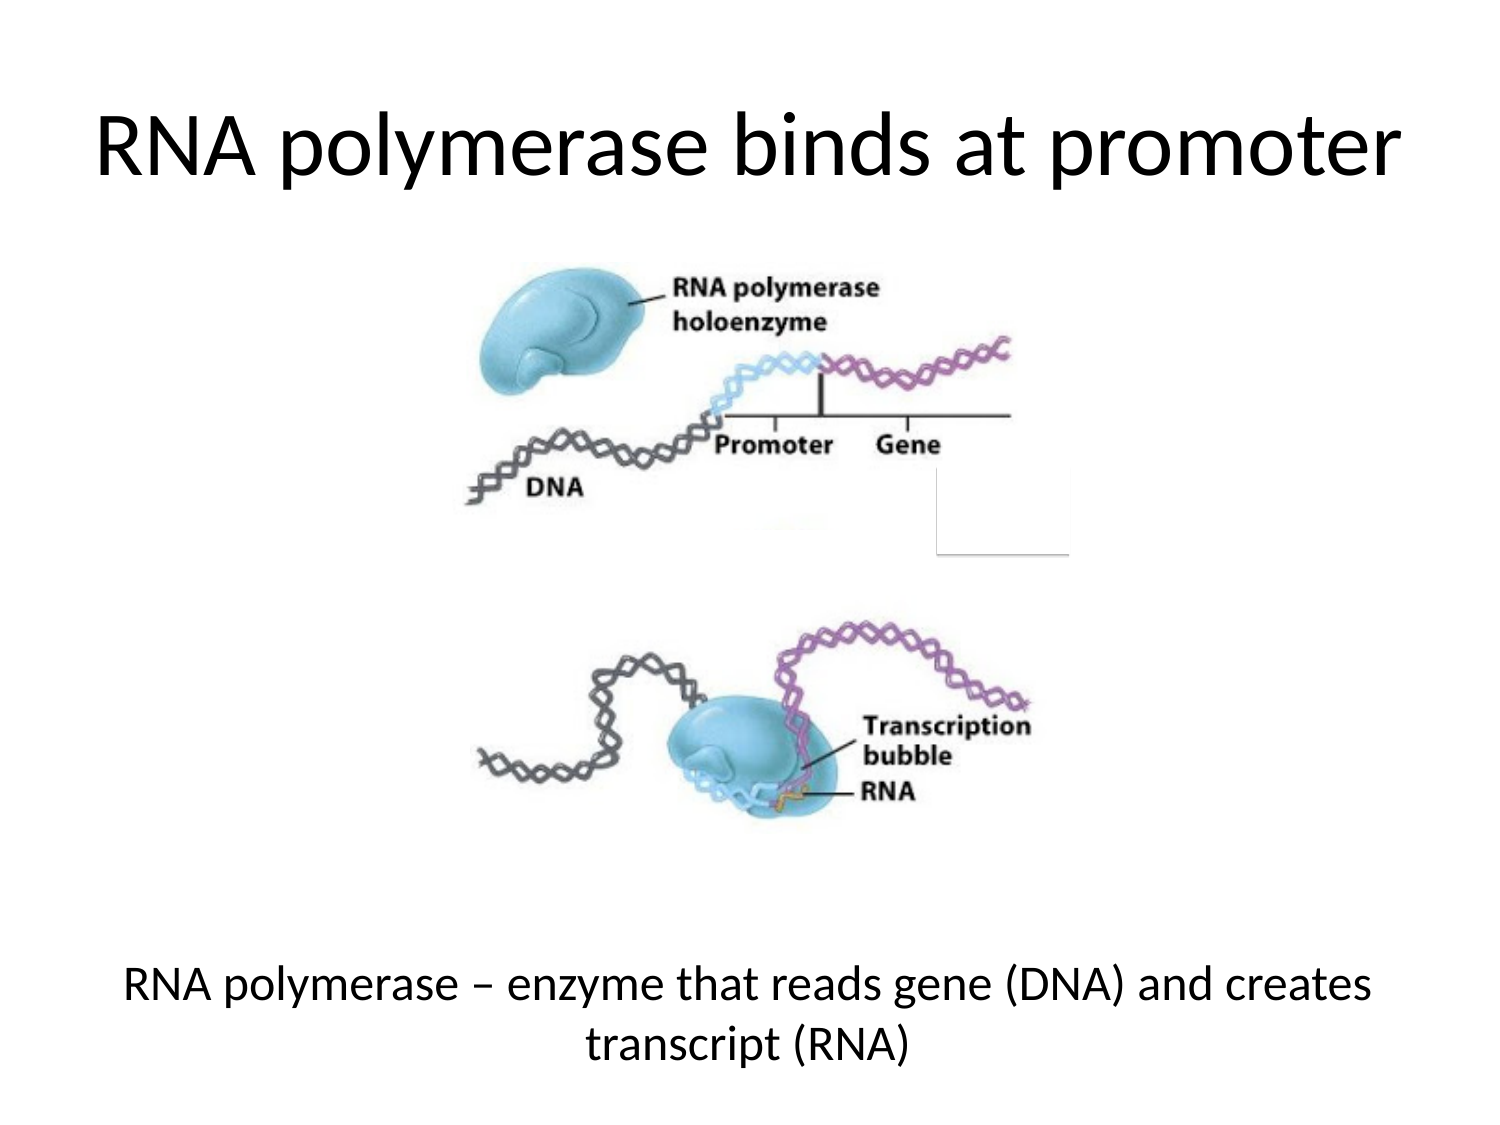

# RNA polymerase binds at promoter
RNA polymerase – enzyme that reads gene (DNA) and creates transcript (RNA)